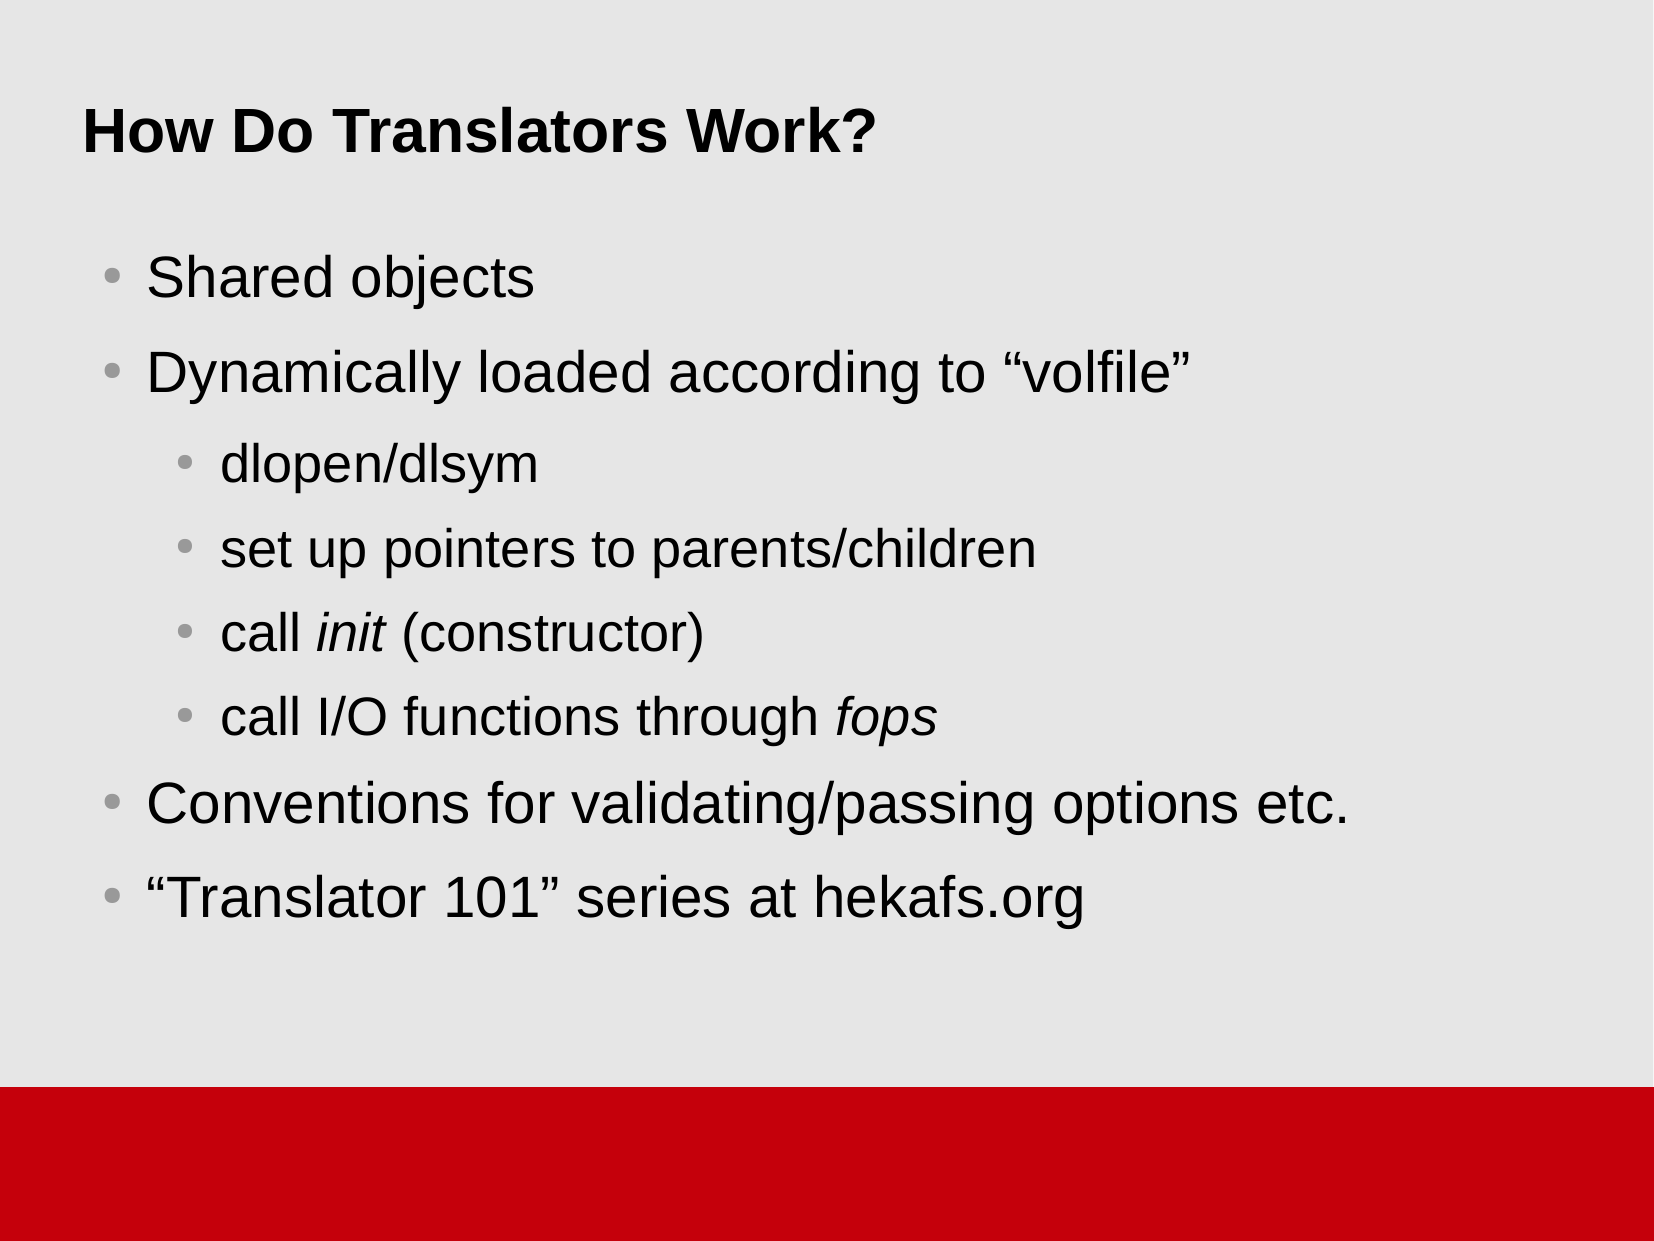

# How Do Translators Work?
Shared objects
Dynamically loaded according to “volfile”
dlopen/dlsym
set up pointers to parents/children
call init (constructor)
call I/O functions through fops
Conventions for validating/passing options etc.
“Translator 101” series at hekafs.org